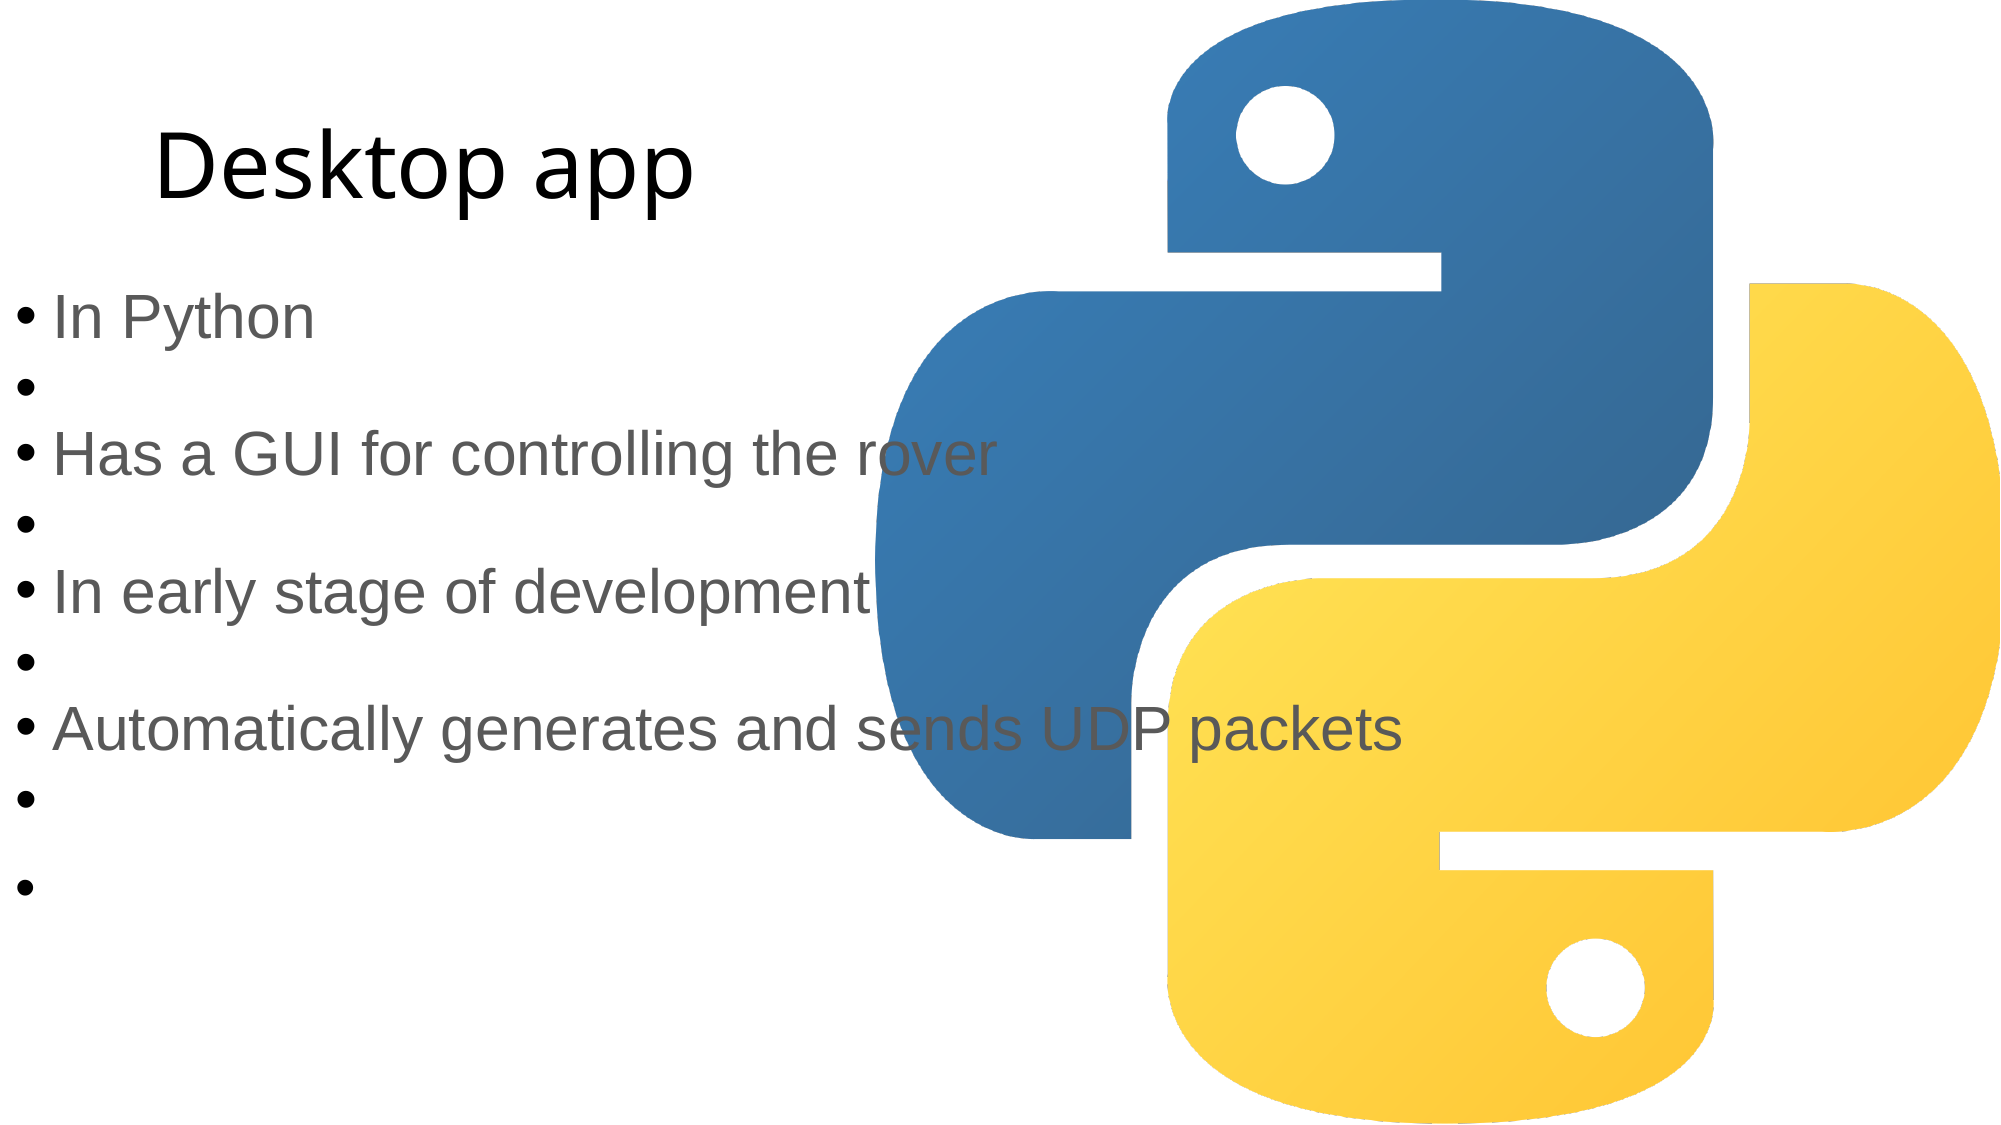

# Desktop app
In Python
Has a GUI for controlling the rover
In early stage of development
Automatically generates and sends UDP packets